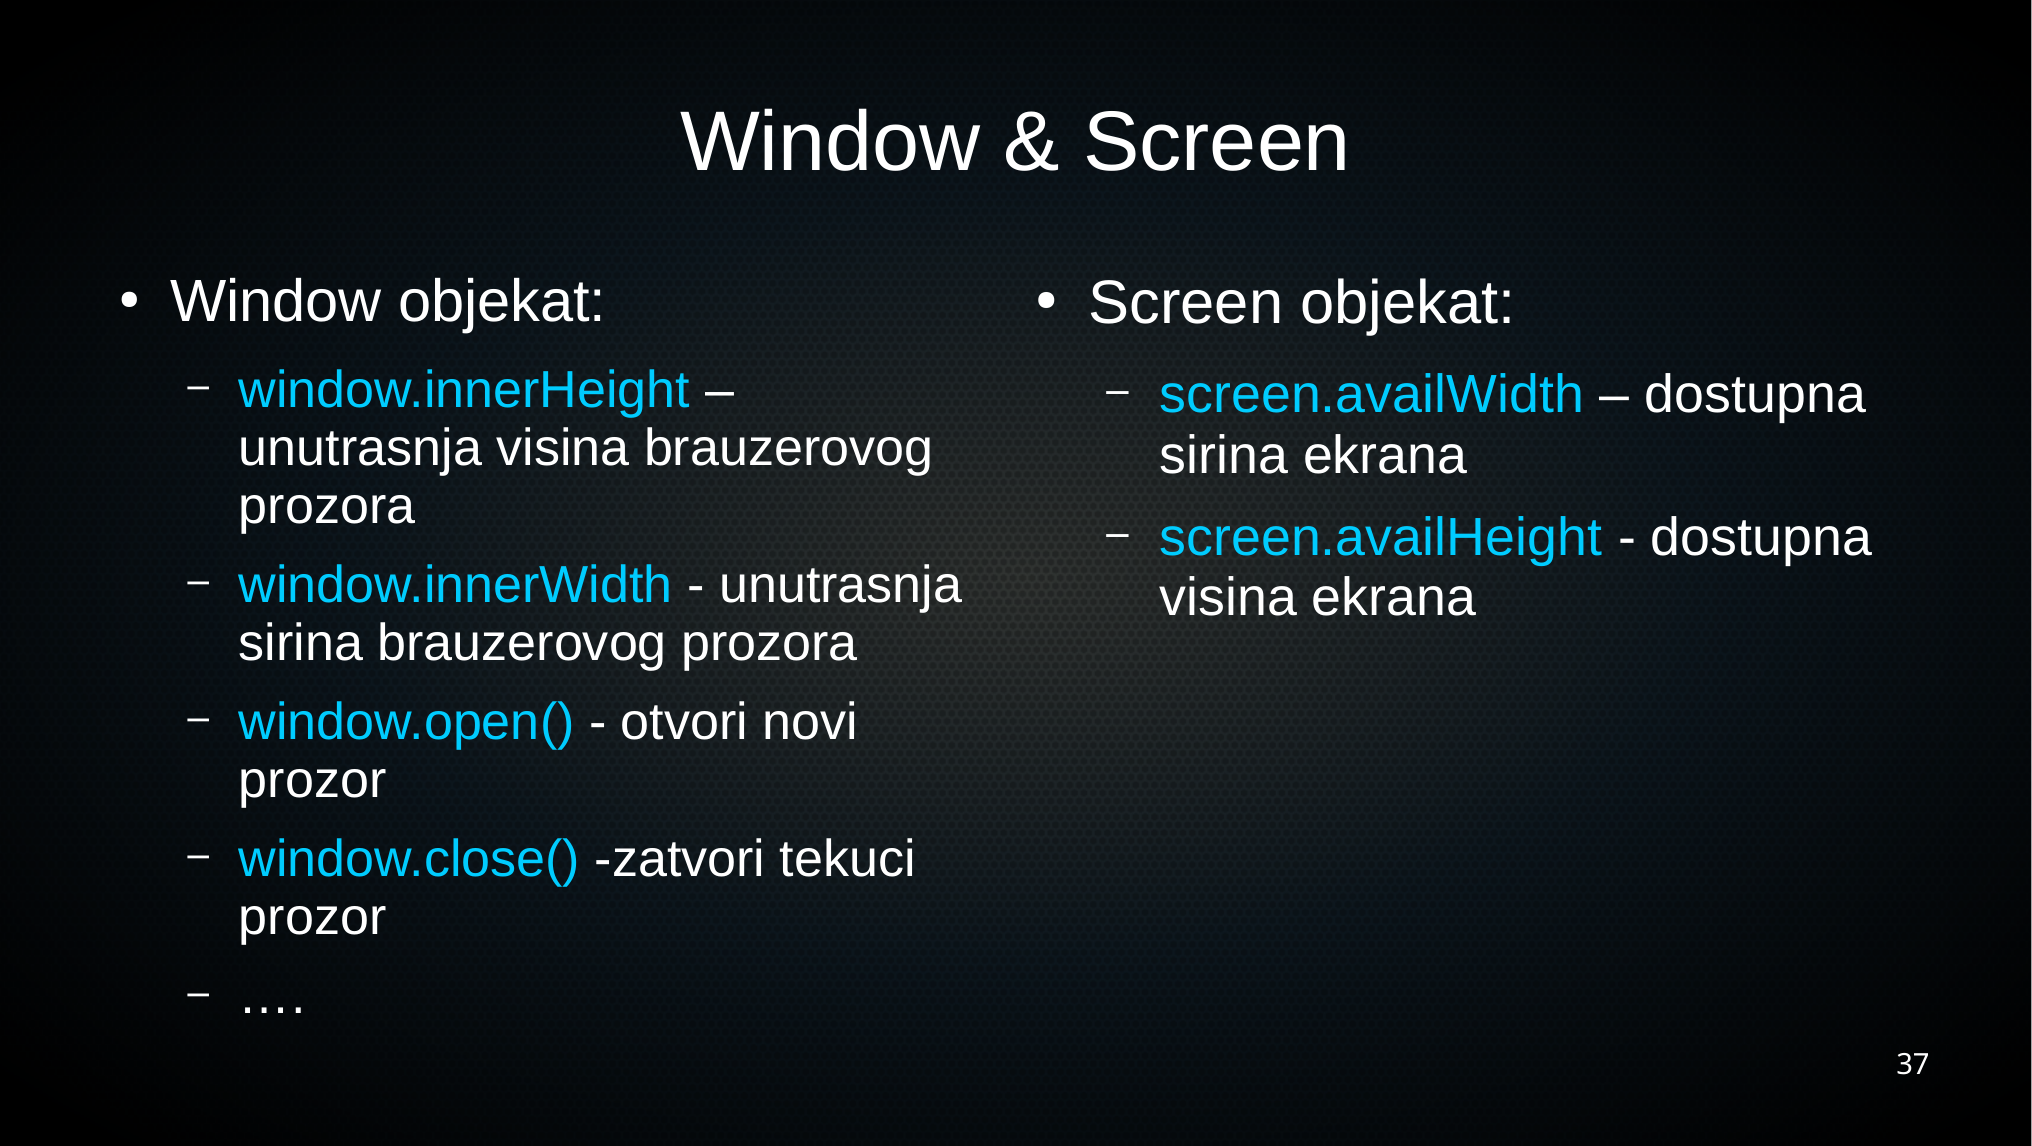

# Window & Screen
Window objekat:
window.innerHeight – unutrasnja visina brauzerovog prozora
window.innerWidth - unutrasnja sirina brauzerovog prozora
window.open() - otvori novi prozor
window.close() -zatvori tekuci prozor
….
Screen objekat:
screen.availWidth – dostupna sirina ekrana
screen.availHeight - dostupna visina ekrana
37